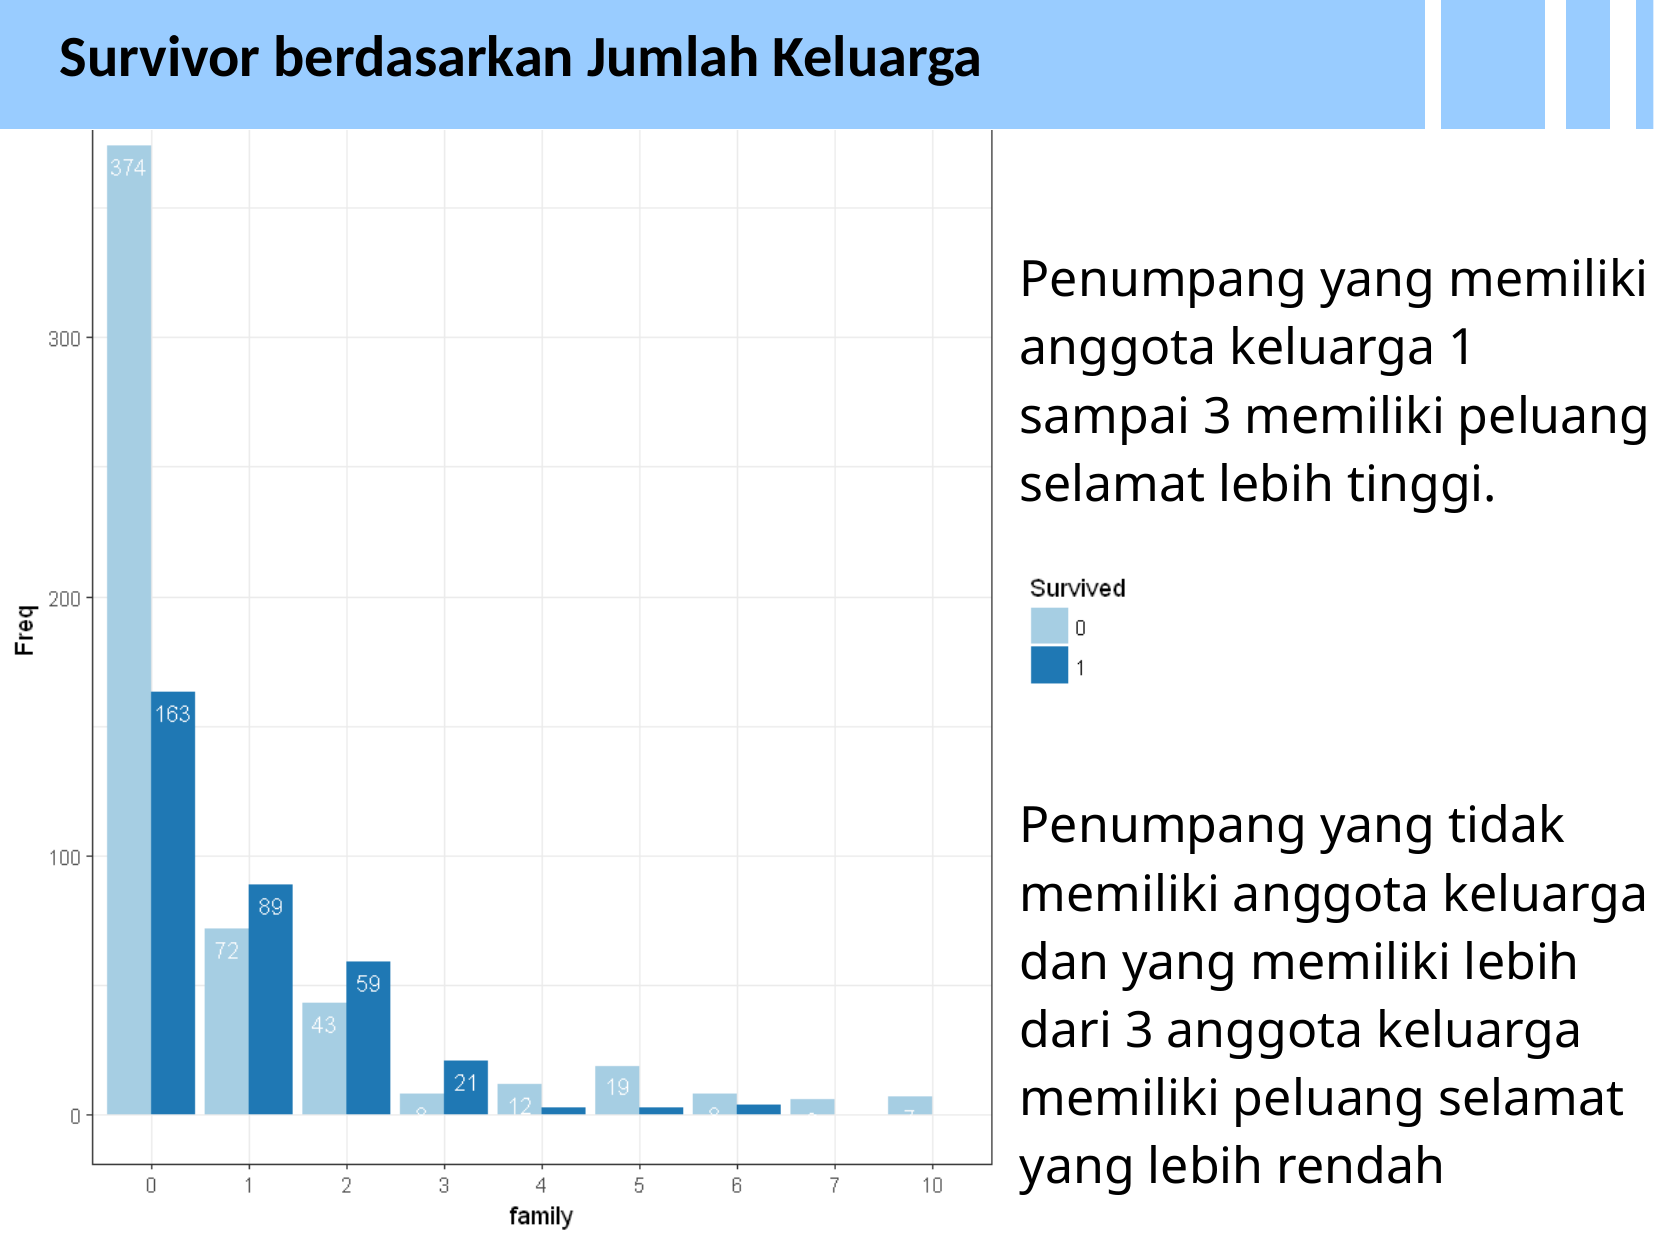

Survivor berdasarkan Jumlah Keluarga
#
Penumpang yang memiliki anggota keluarga 1 sampai 3 memiliki peluang selamat lebih tinggi.
Penumpang yang tidak memiliki anggota keluarga dan yang memiliki lebih dari 3 anggota keluarga memiliki peluang selamat yang lebih rendah